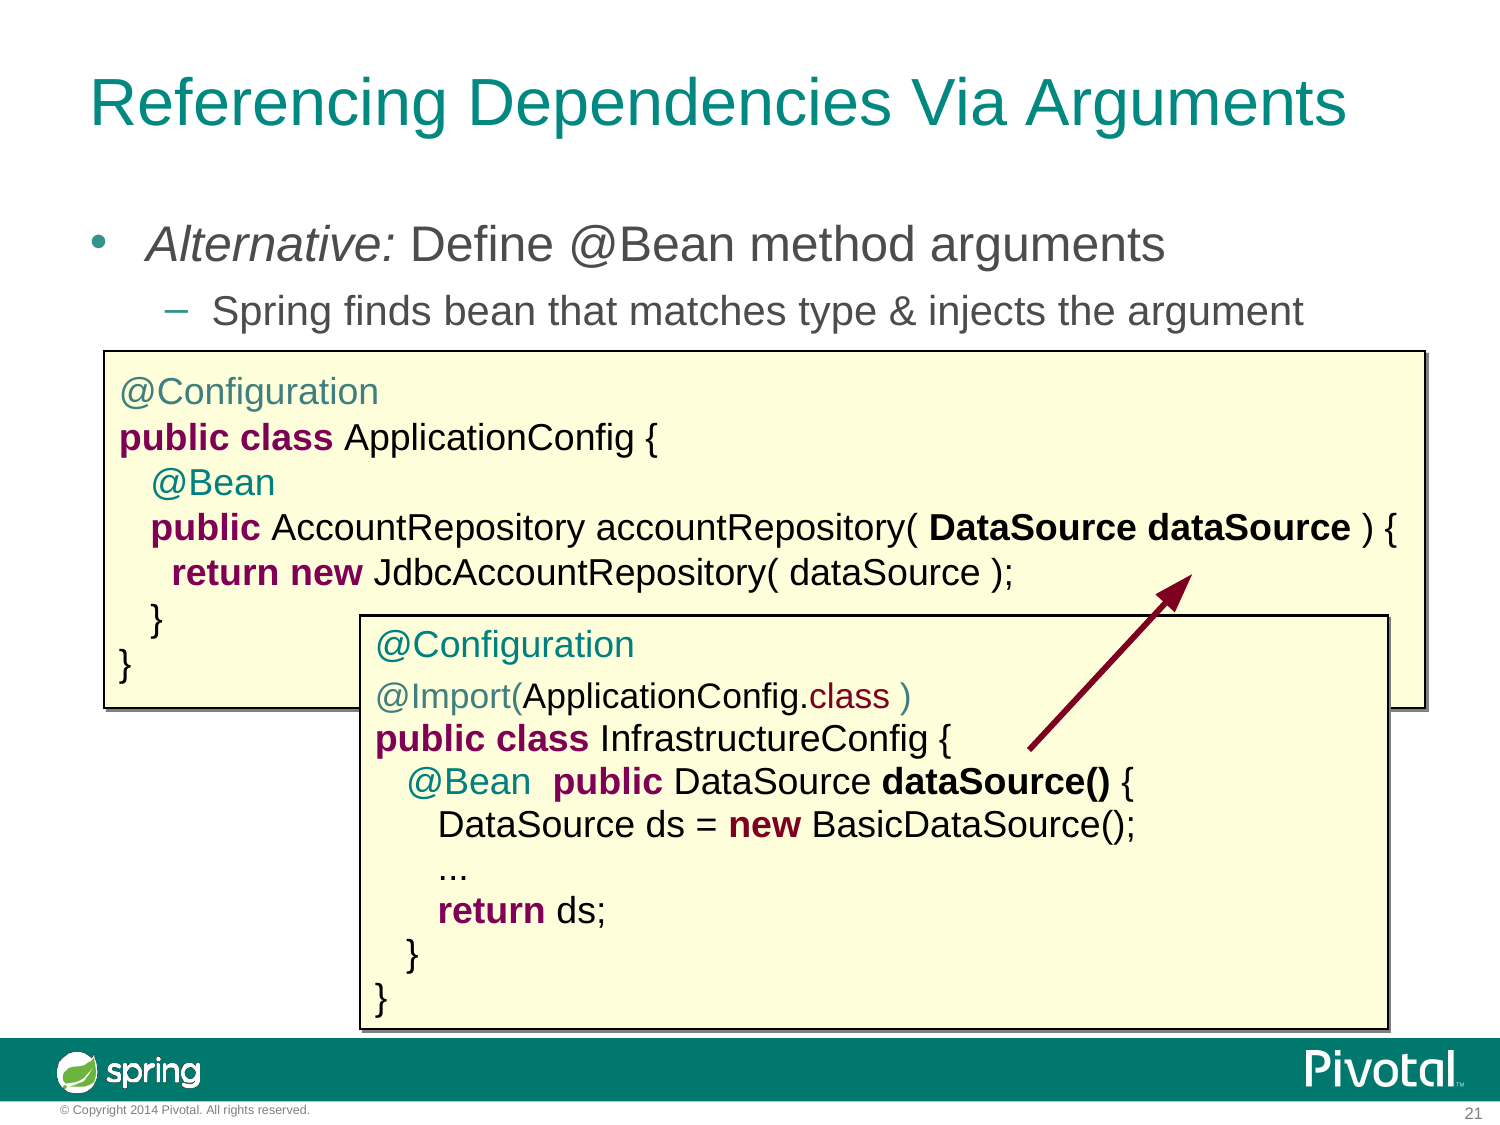

# Referencing Dependencies Via Arguments
Alternative: Define @Bean method arguments
Spring finds bean that matches type & injects the argument
@Configuration
public class ApplicationConfig {
 @Bean
 public AccountRepository accountRepository( DataSource dataSource ) {
 return new JdbcAccountRepository( dataSource );
 }
}
@Configuration
@Import(ApplicationConfig.class )
public class InfrastructureConfig {
 @Bean public DataSource dataSource() {
 DataSource ds = new BasicDataSource();
 ...
 return ds;
 }
}